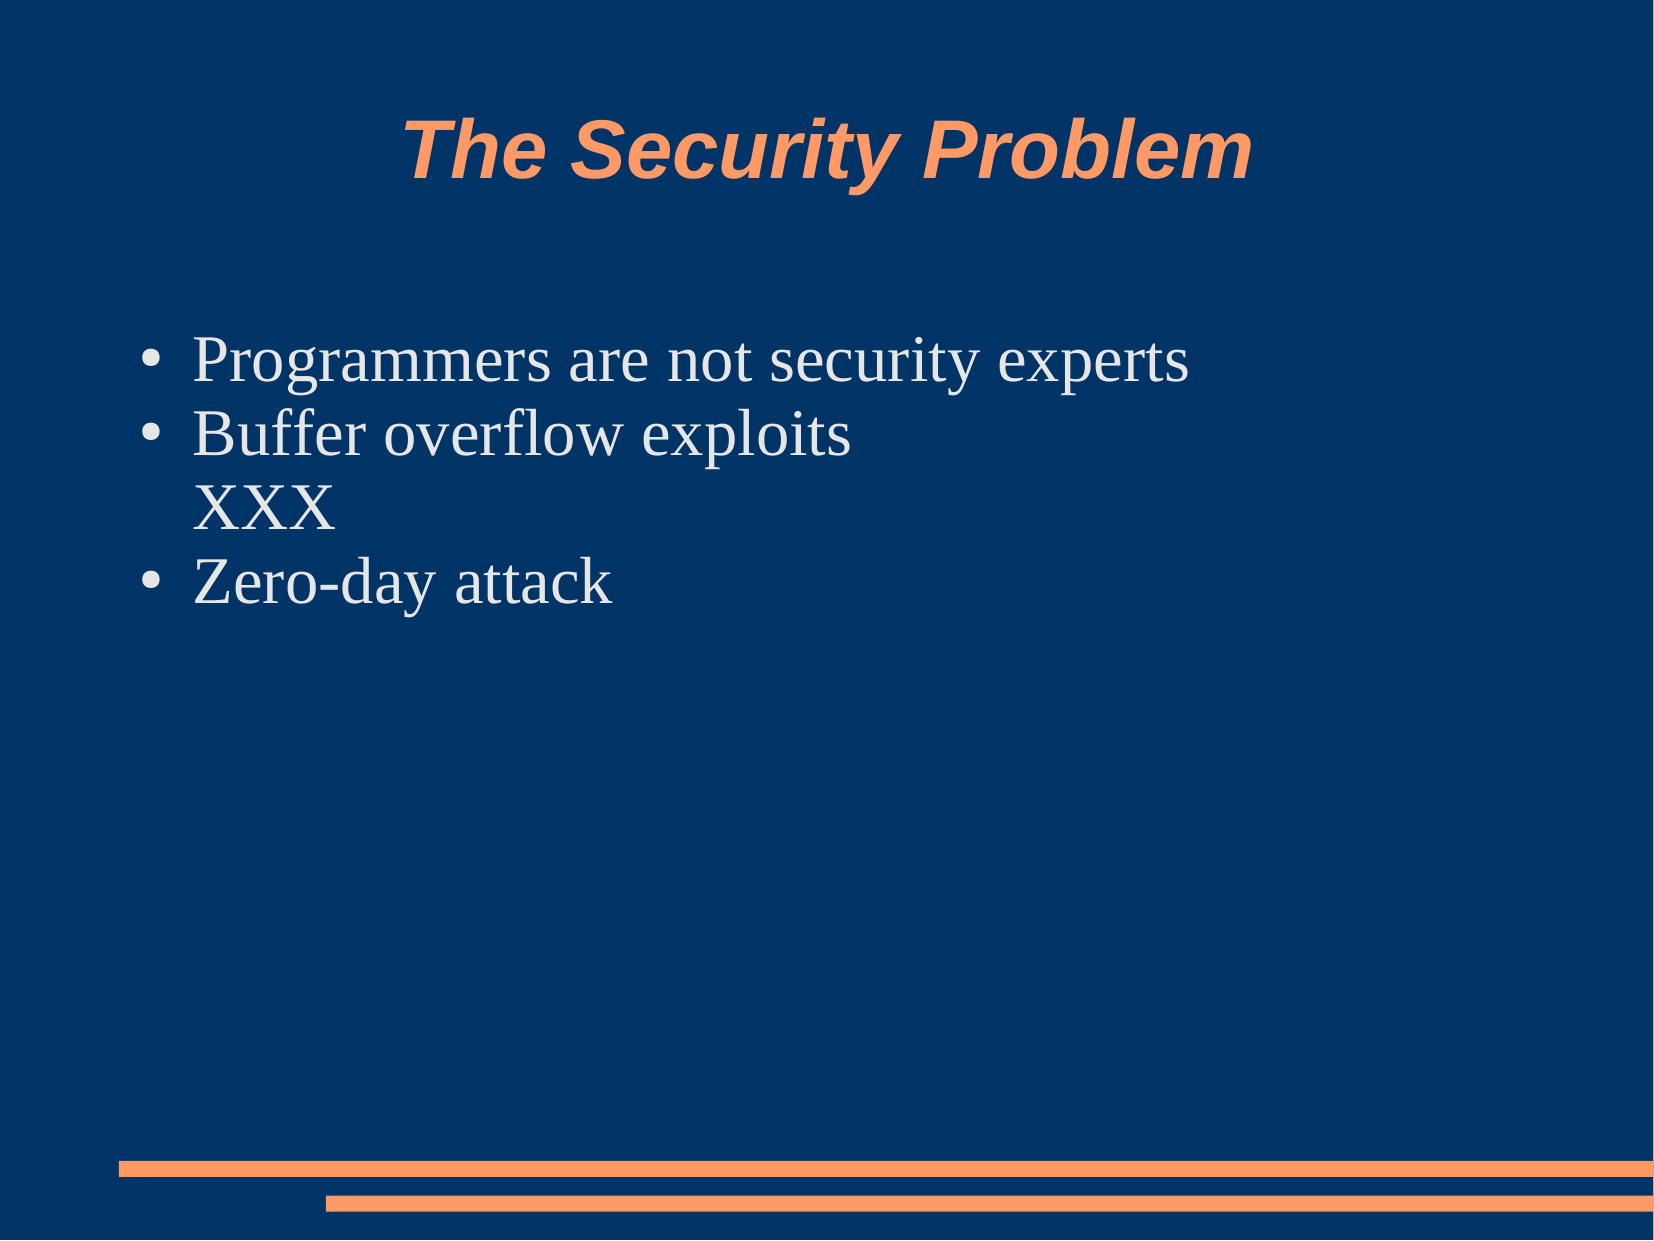

# The Security Problem
Programmers are not security experts
Buffer overflow exploits
XXX
Zero-day attack